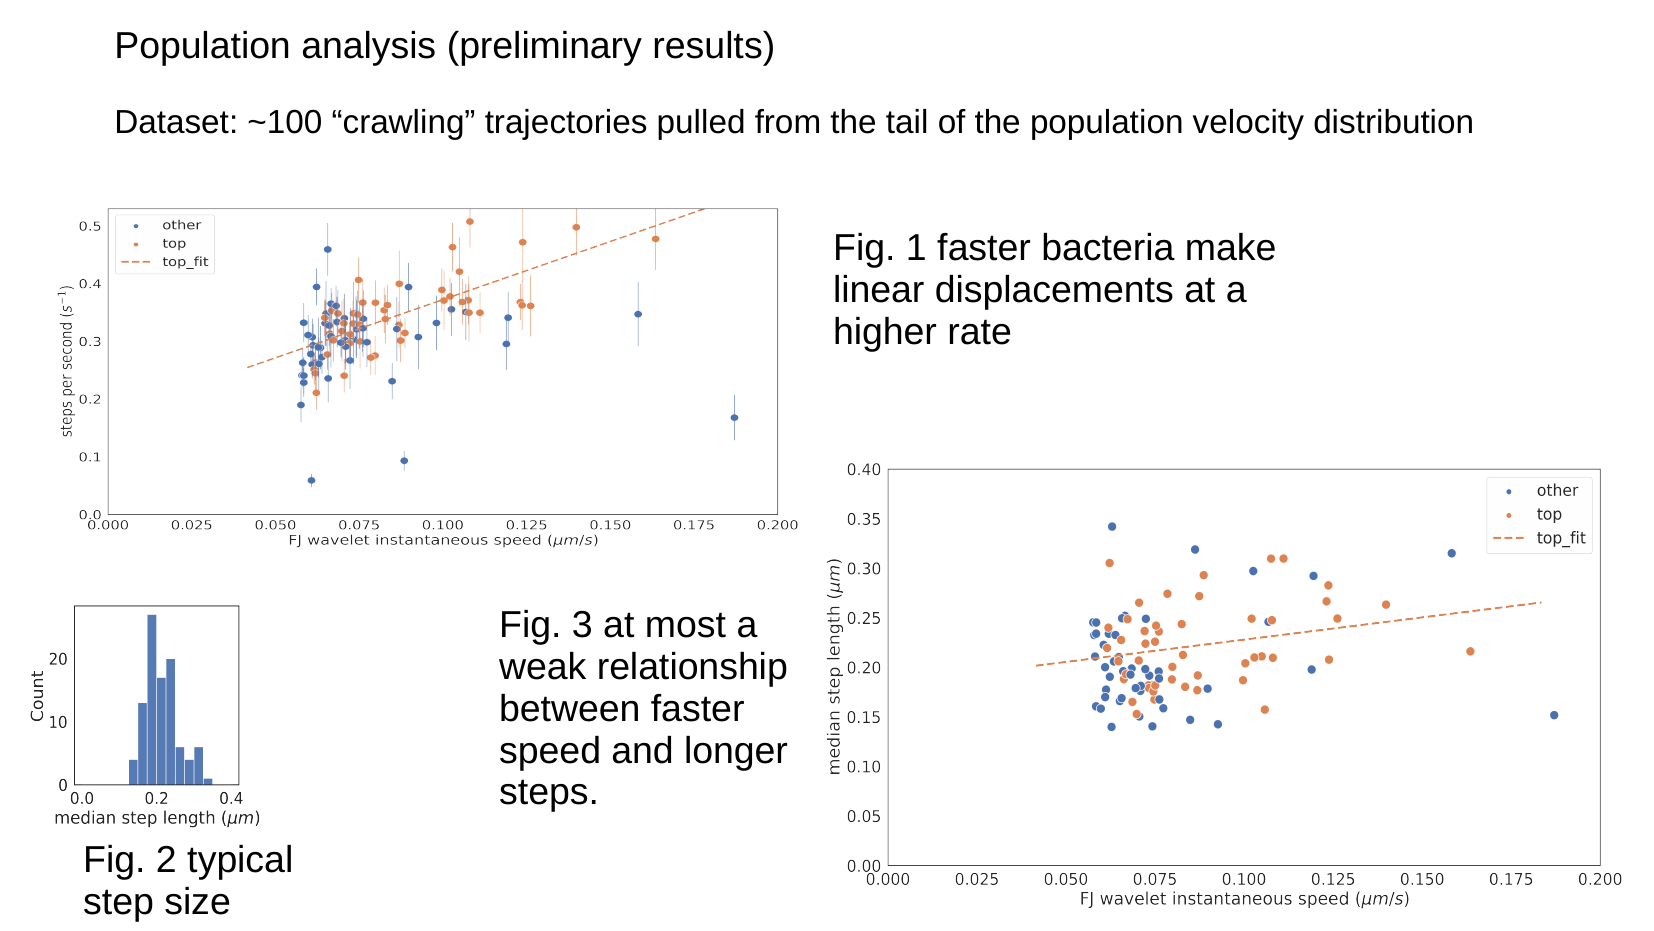

Population analysis (preliminary results)
Dataset: ~100 “crawling” trajectories pulled from the tail of the population velocity distribution
Fig. 1 faster bacteria make linear displacements at a higher rate
Fig. 3 at most a weak relationship between faster speed and longer steps.
Fig. 2 typical step size